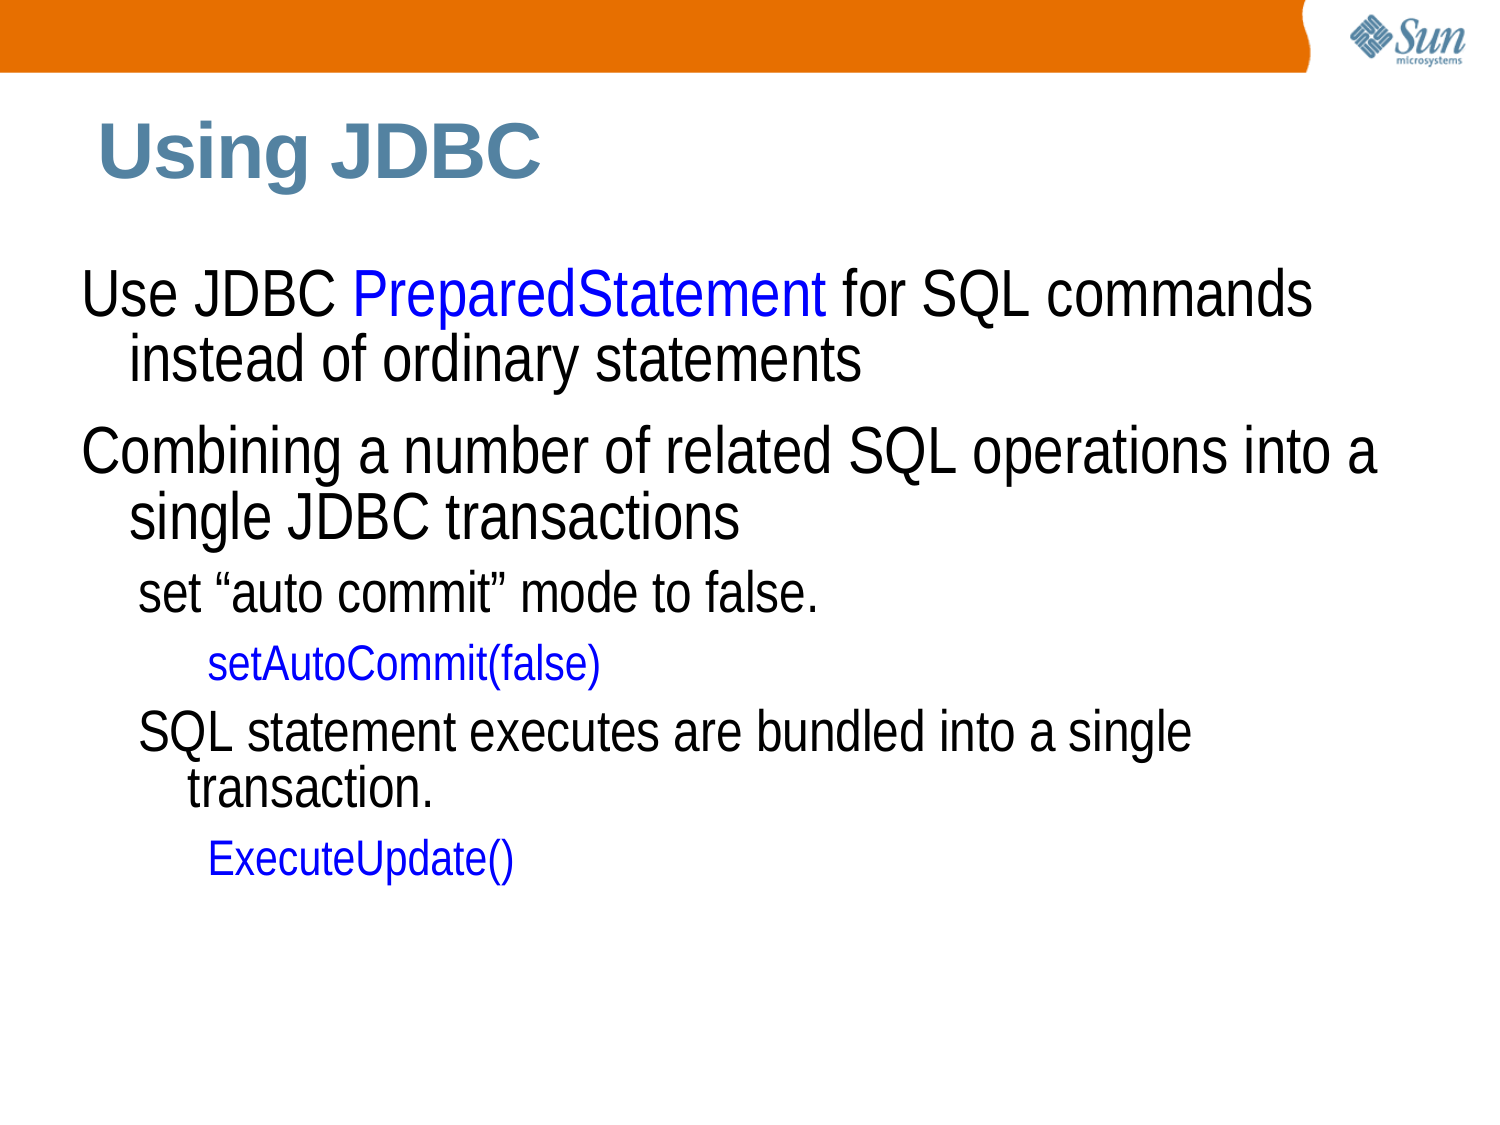

# Using JDBC
Use JDBC PreparedStatement for SQL commands instead of ordinary statements
Combining a number of related SQL operations into a single JDBC transactions
set “auto commit” mode to false.
setAutoCommit(false)
SQL statement executes are bundled into a single transaction.
ExecuteUpdate()